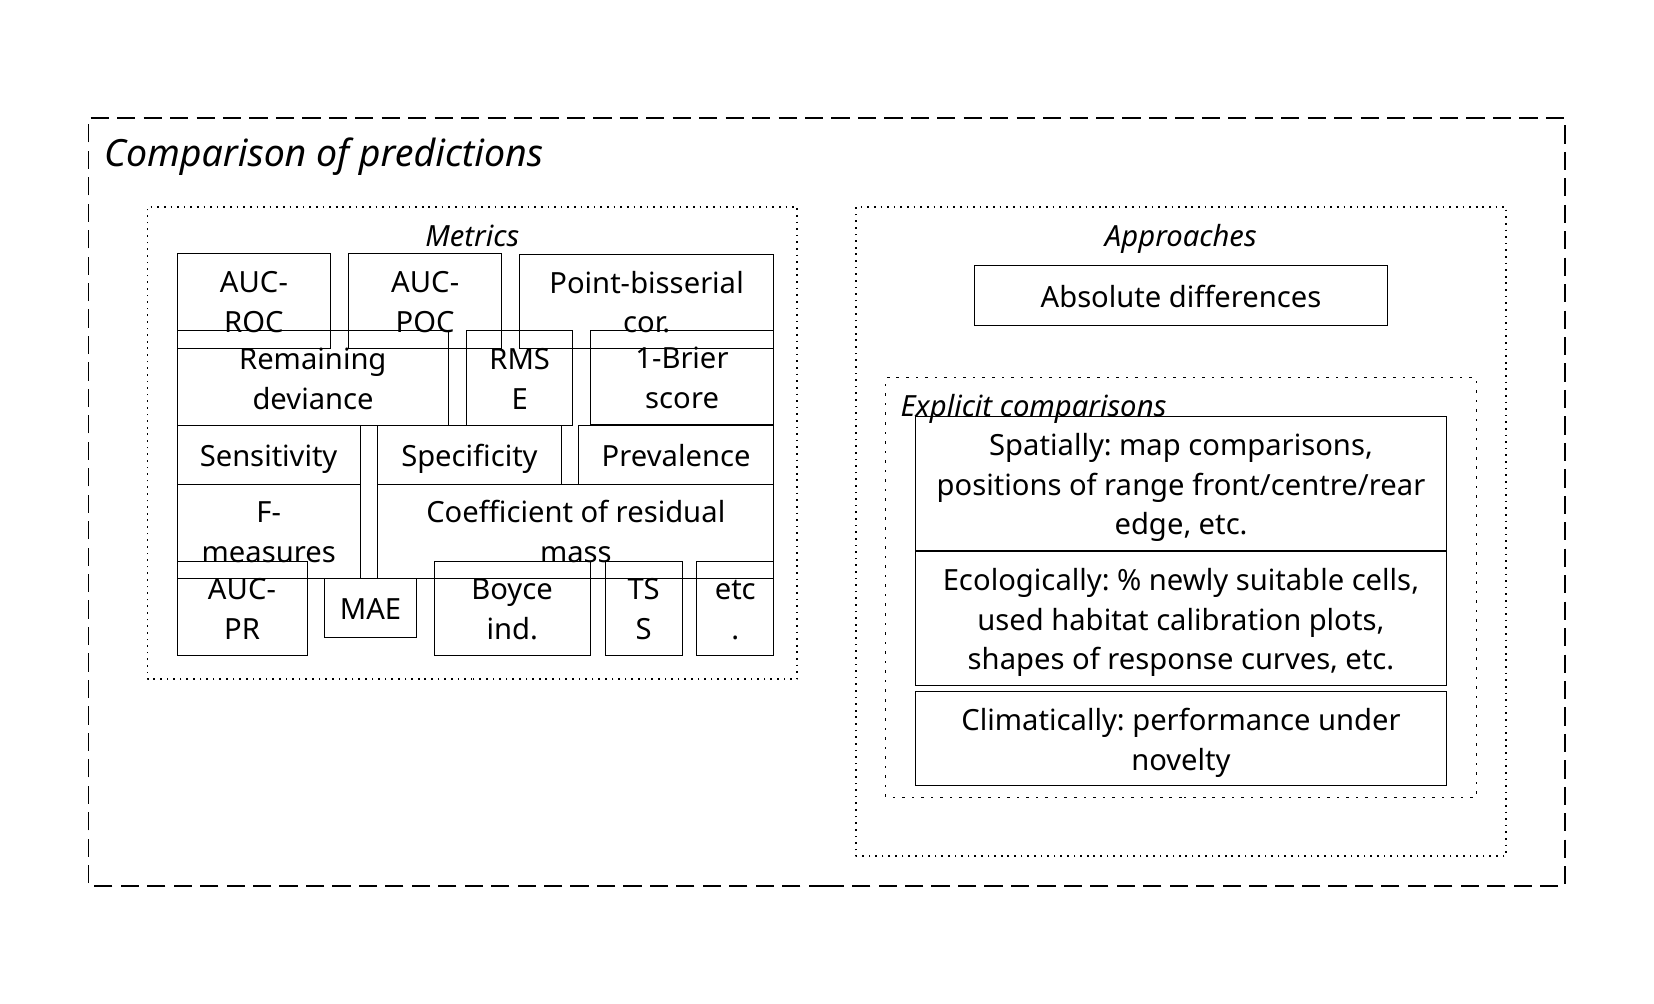

Comparison of predictions
Metrics
Approaches
AUC-ROC
AUC-POC
Point-bisserial cor.
Absolute differences
1-Brier score
Remaining deviance
RMSE
Explicit comparisons
Spatially: map comparisons, positions of range front/centre/rear edge, etc.
Sensitivity
Specificity
Prevalence
F-measures
Coefficient of residual mass
Ecologically: % newly suitable cells, used habitat calibration plots, shapes of response curves, etc.
AUC-PR
Boyce ind.
TSS
etc.
MAE
Climatically: performance under novelty